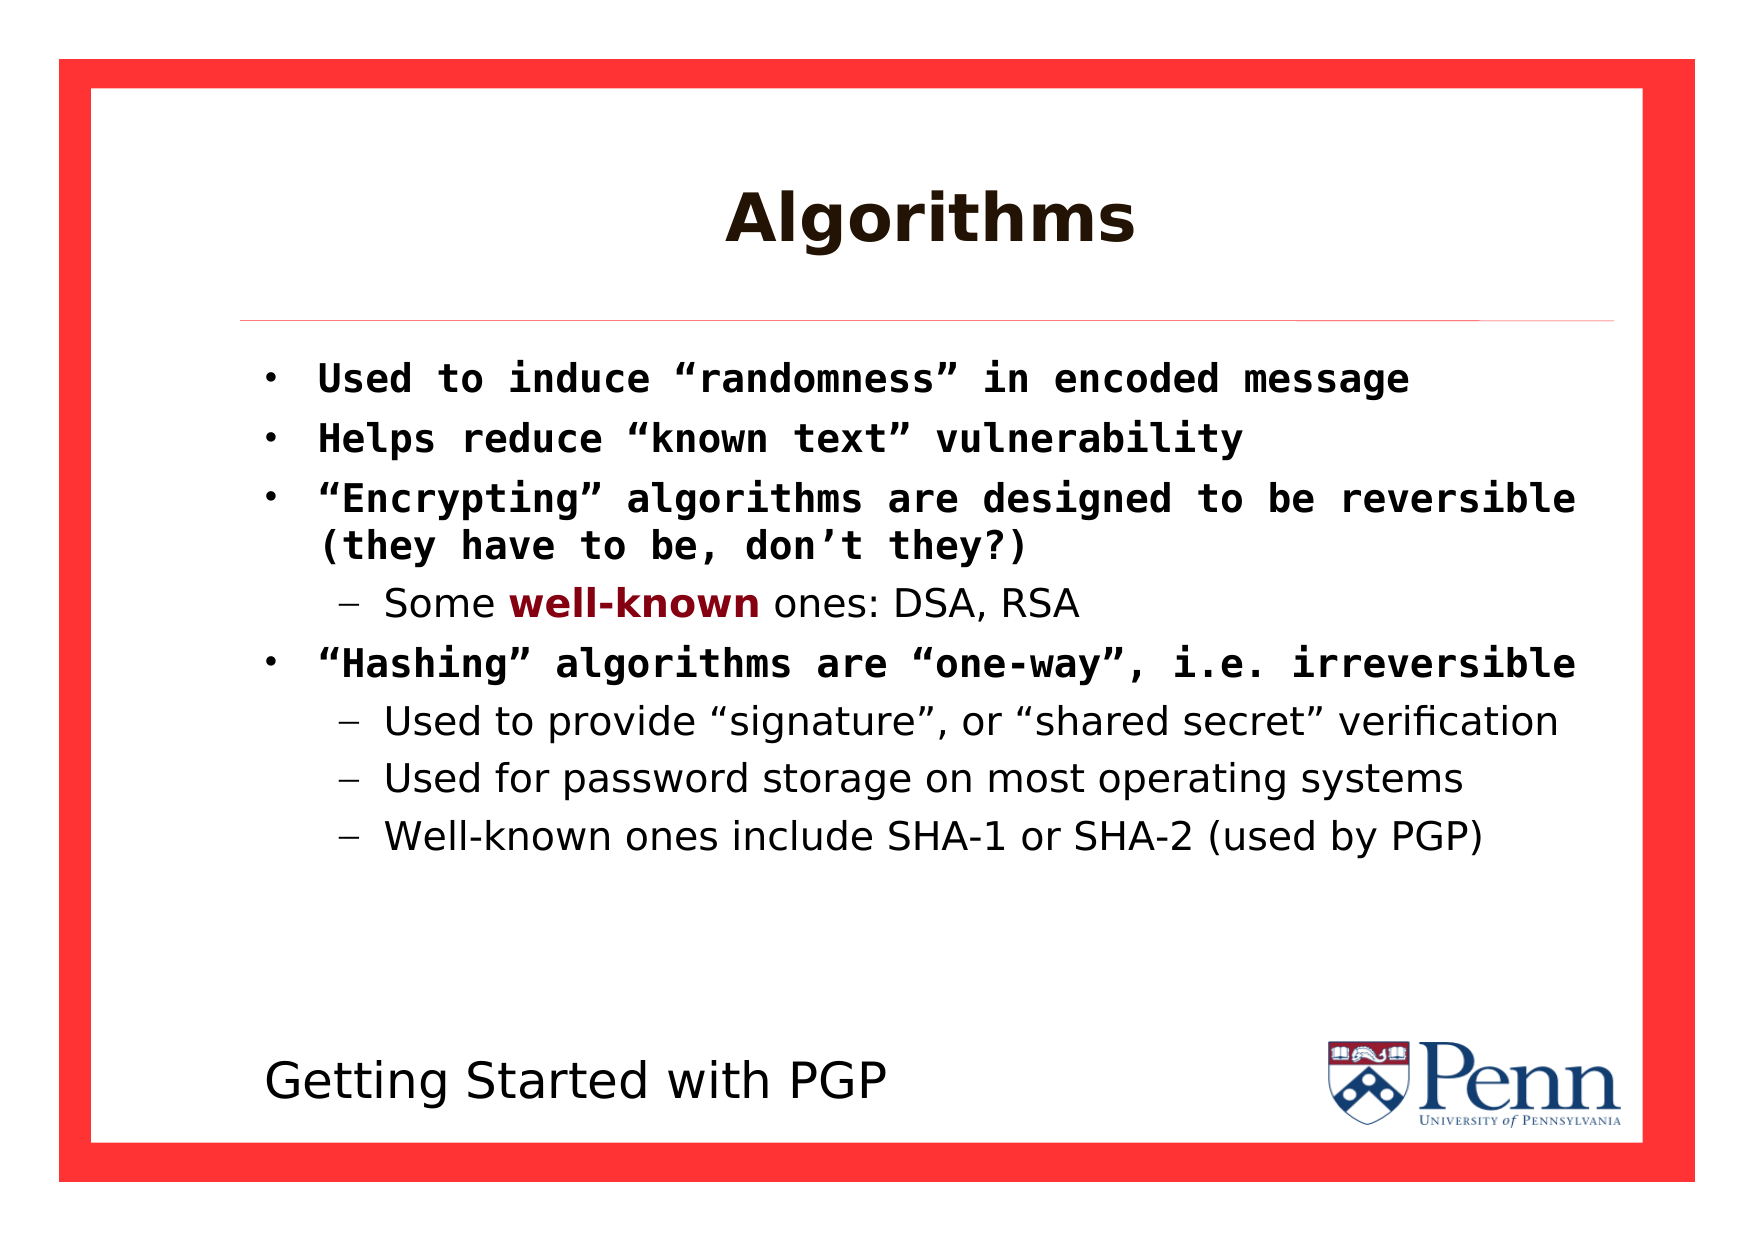

# Algorithms
Used to induce “randomness” in encoded message
Helps reduce “known text” vulnerability
“Encrypting” algorithms are designed to be reversible (they have to be, don’t they?)
Some well-known ones: DSA, RSA
“Hashing” algorithms are “one-way”, i.e. irreversible
Used to provide “signature”, or “shared secret” verification
Used for password storage on most operating systems
Well-known ones include SHA-1 or SHA-2 (used by PGP)